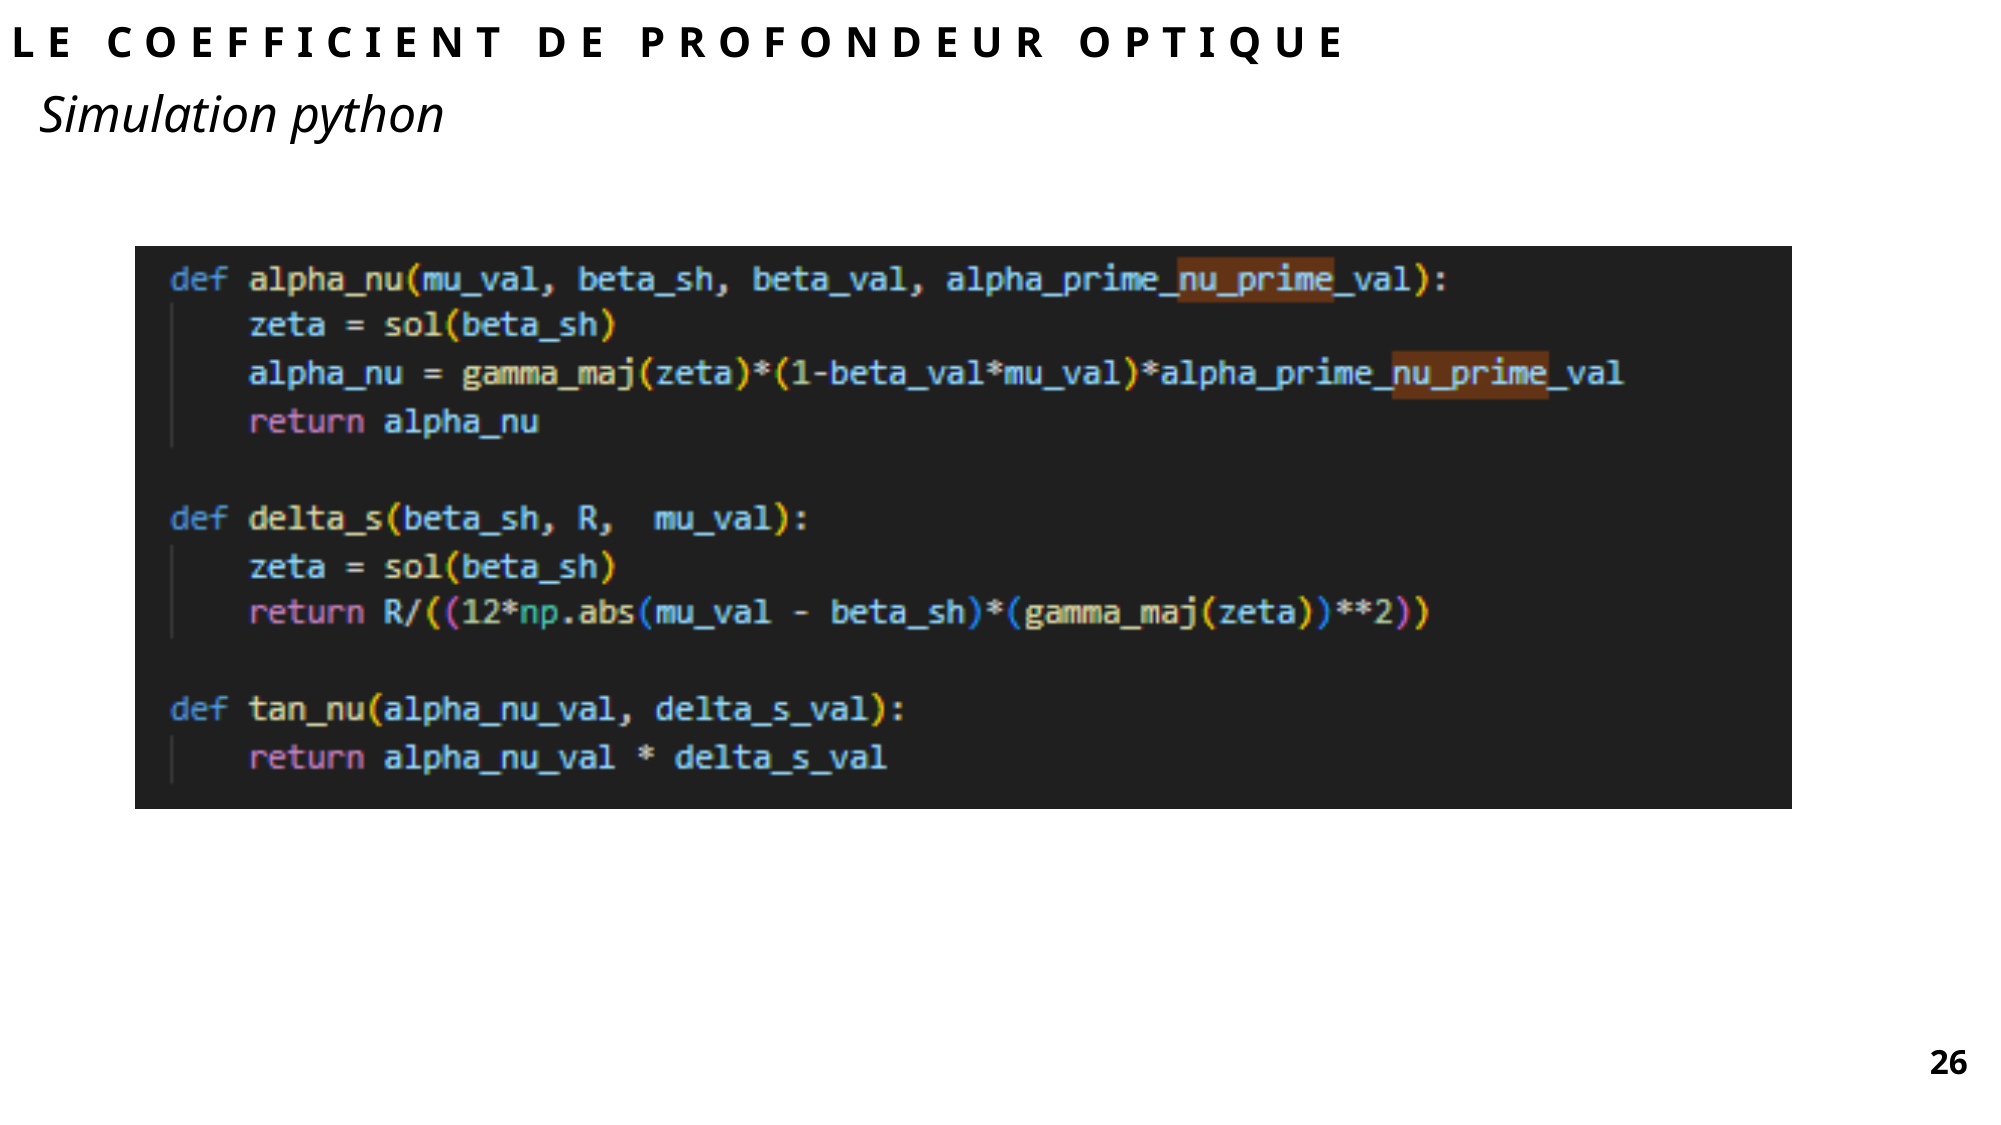

# Le coefficient de profondeur optique
Simulation python
Mines Paris | PSL
26